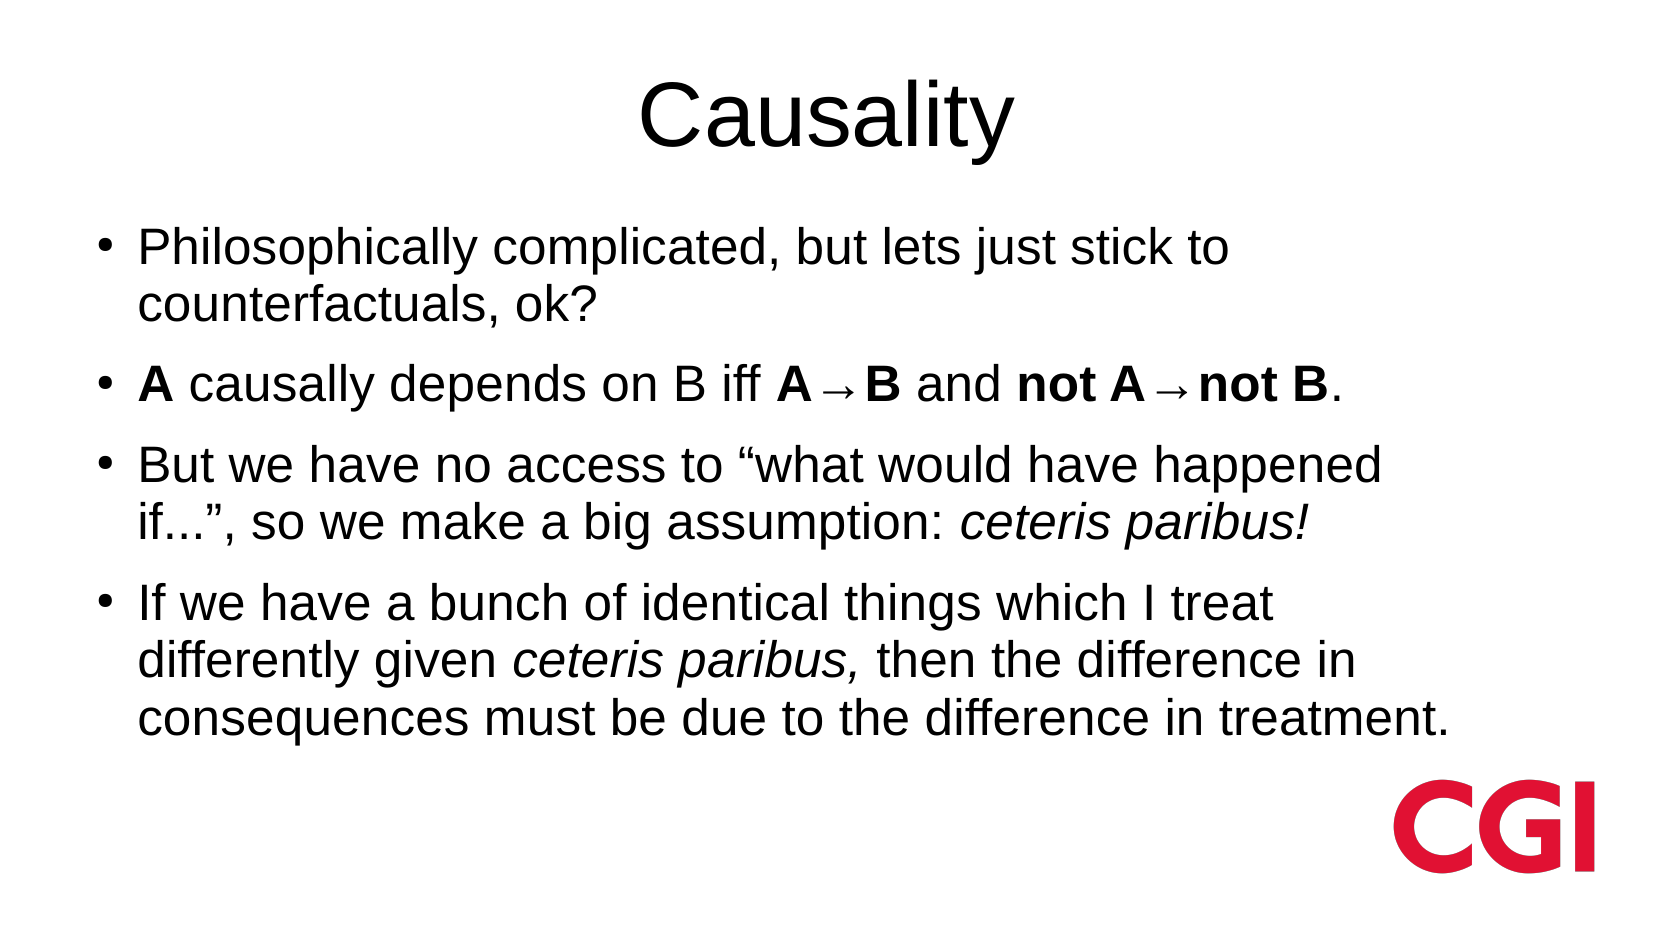

# Causality
Philosophically complicated, but lets just stick to counterfactuals, ok?
A causally depends on B iff A→B and not A→not B.
But we have no access to “what would have happened if...”, so we make a big assumption: ceteris paribus!
If we have a bunch of identical things which I treat differently given ceteris paribus, then the difference in consequences must be due to the difference in treatment.